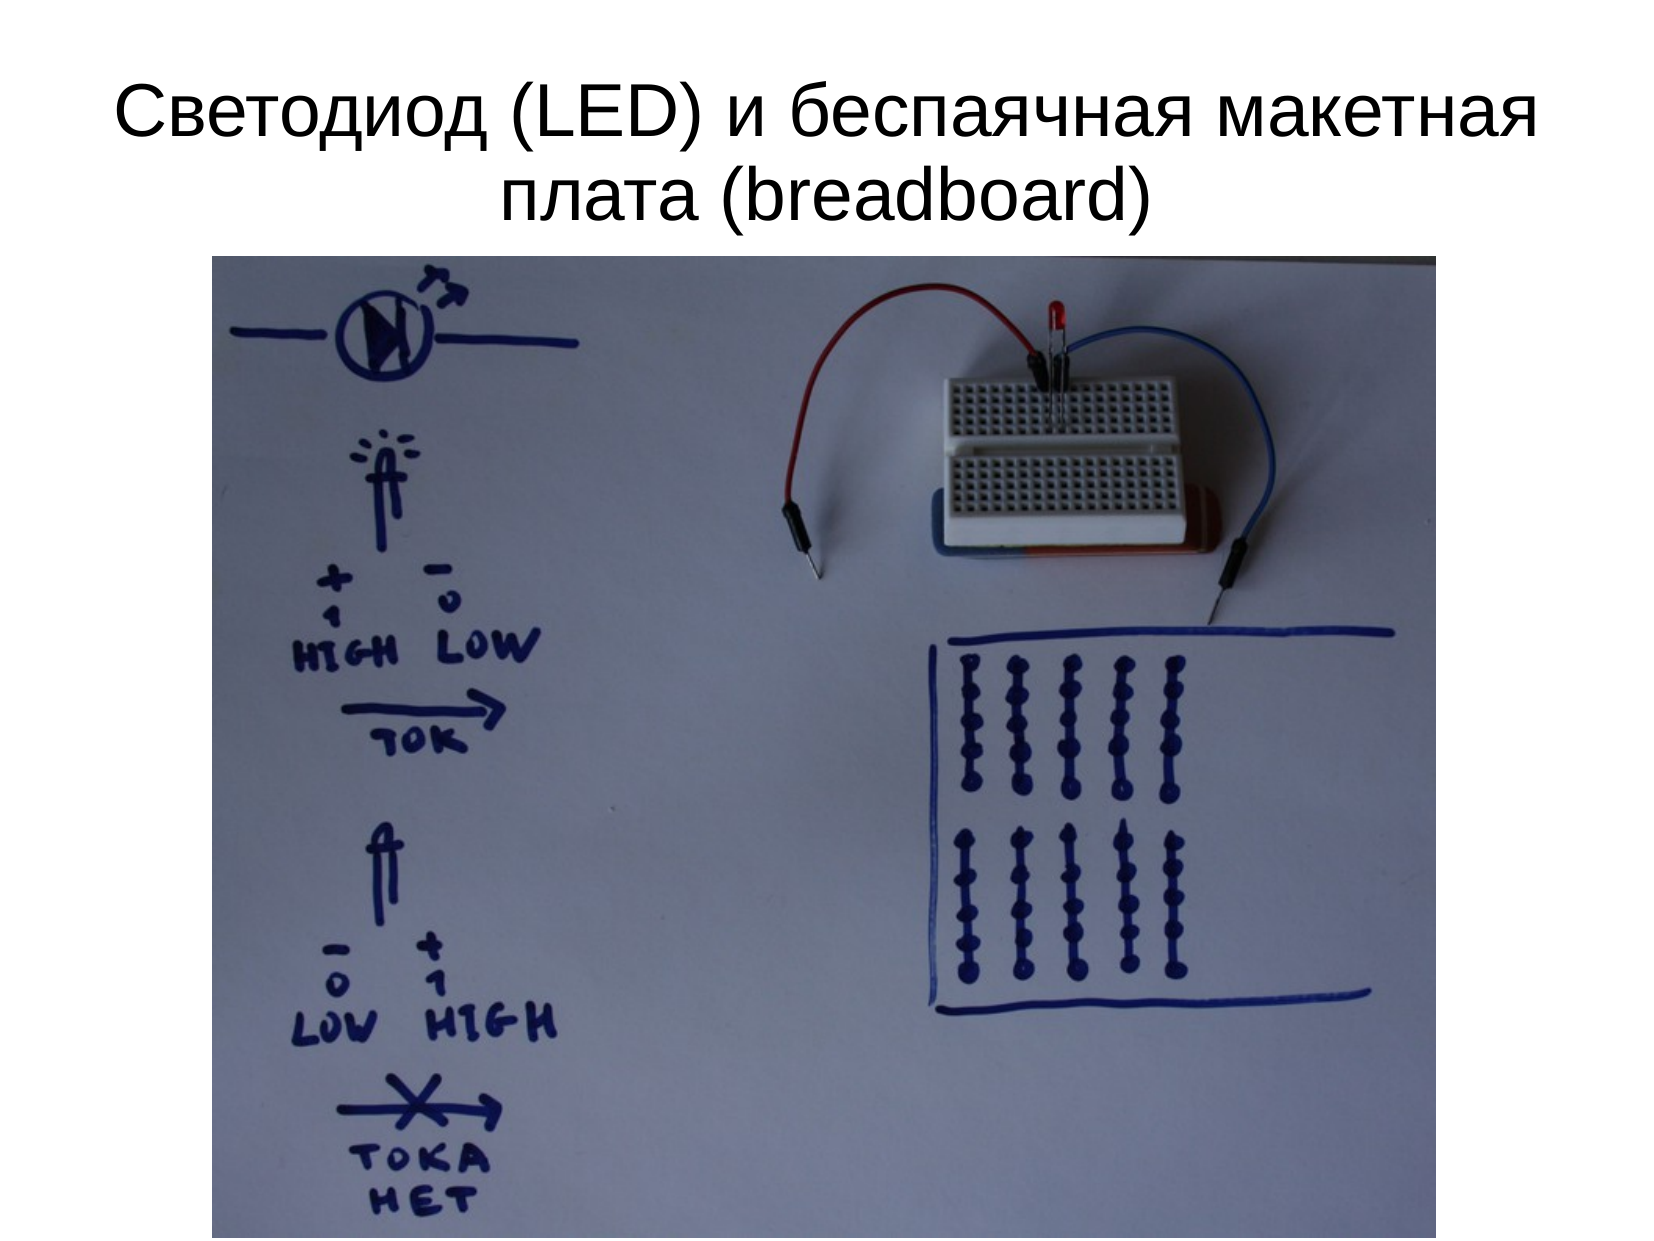

# Светодиод (LED) и беспаячная макетная плата (breadboard)